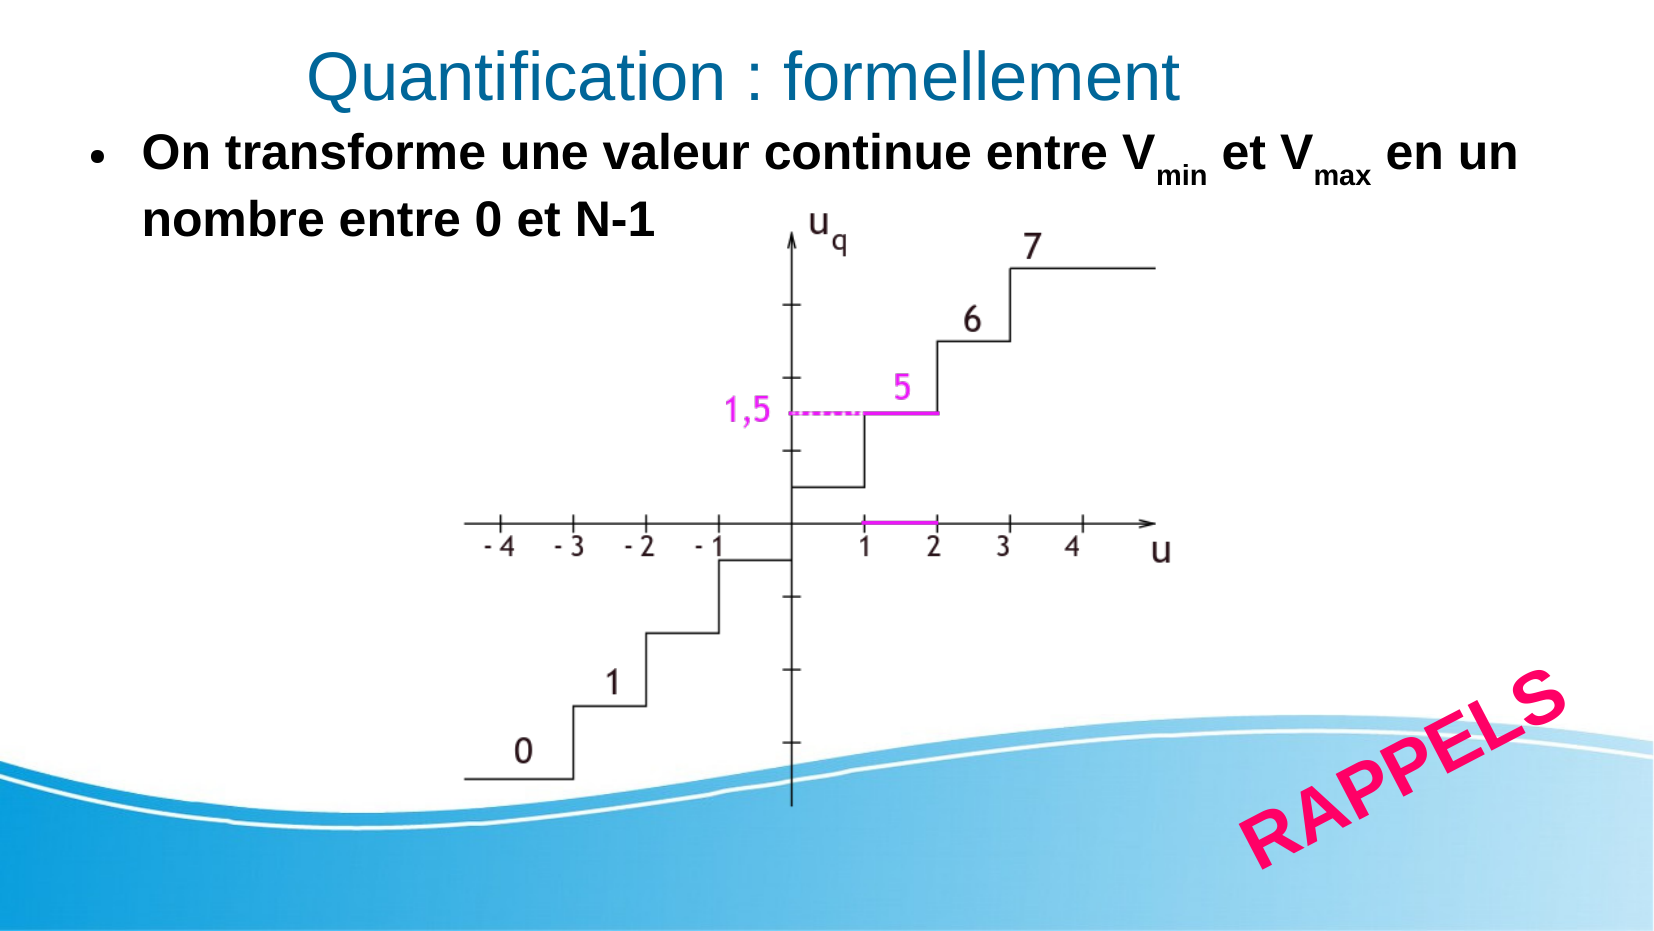

# Quantification : formellement
On transforme une valeur continue entre Vmin et Vmax en un nombre entre 0 et N-1
RAPPELS